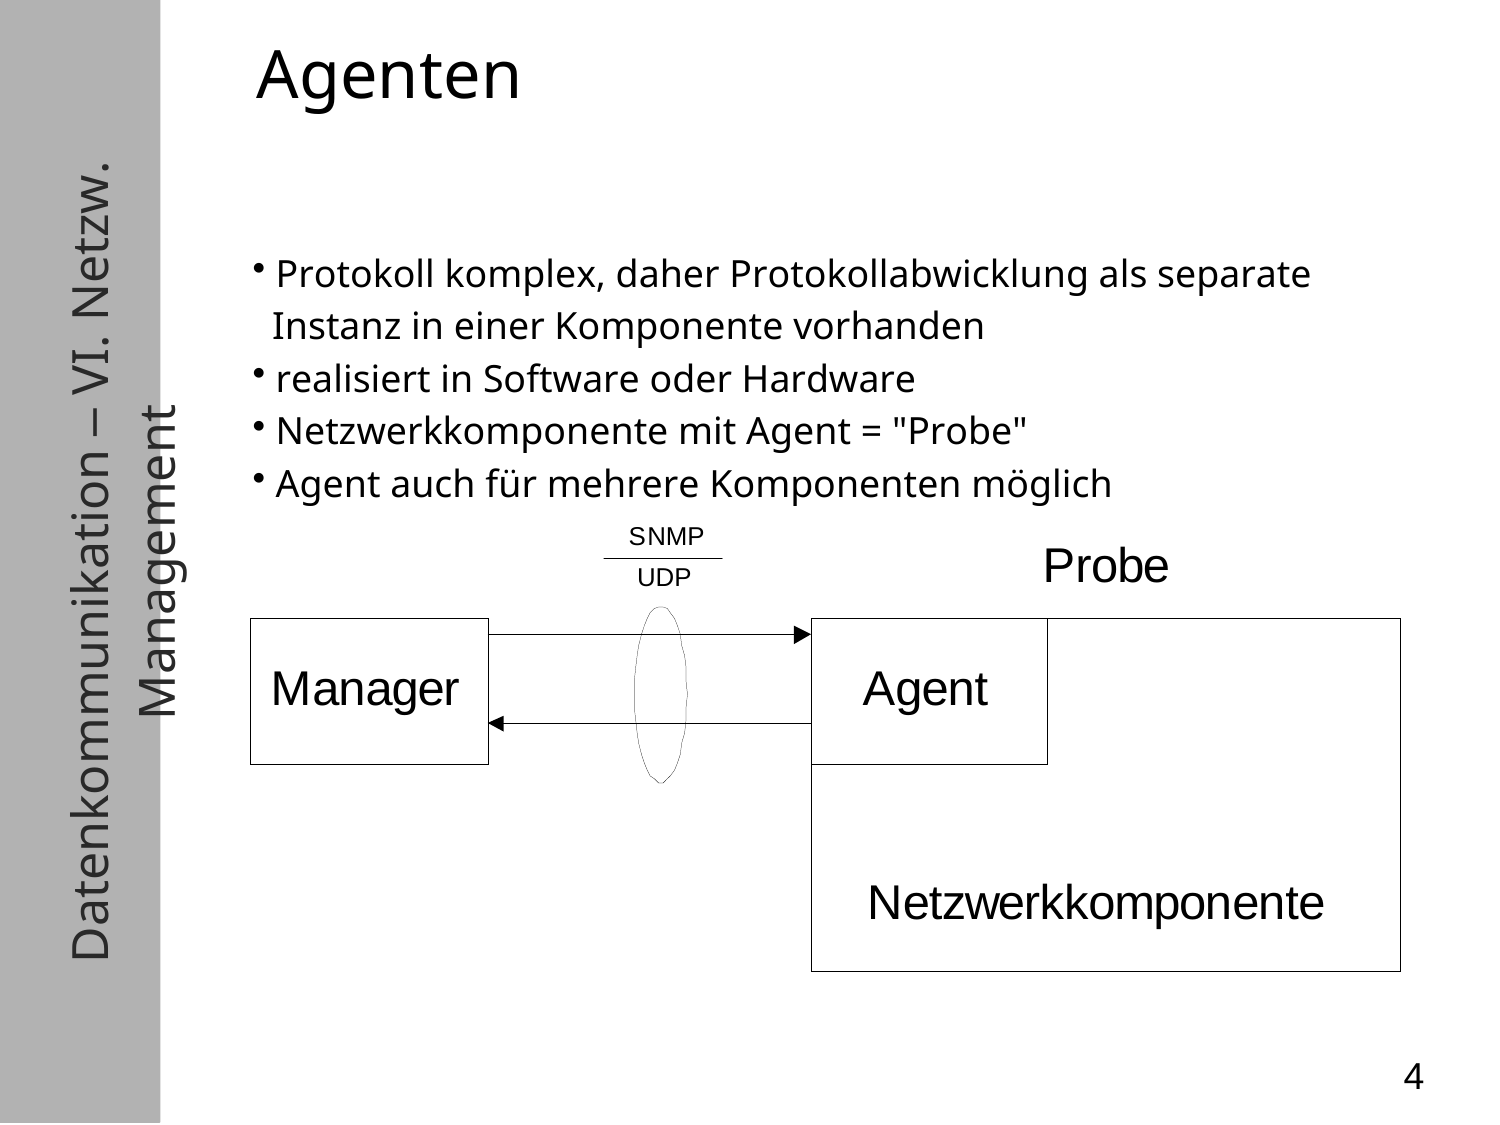

Agenten
 Protokoll komplex, daher Protokollabwicklung als separate
 Instanz in einer Komponente vorhanden
 realisiert in Software oder Hardware
 Netzwerkkomponente mit Agent = "Probe"
 Agent auch für mehrere Komponenten möglich
Datenkommunikation – VI. Netzw. Management